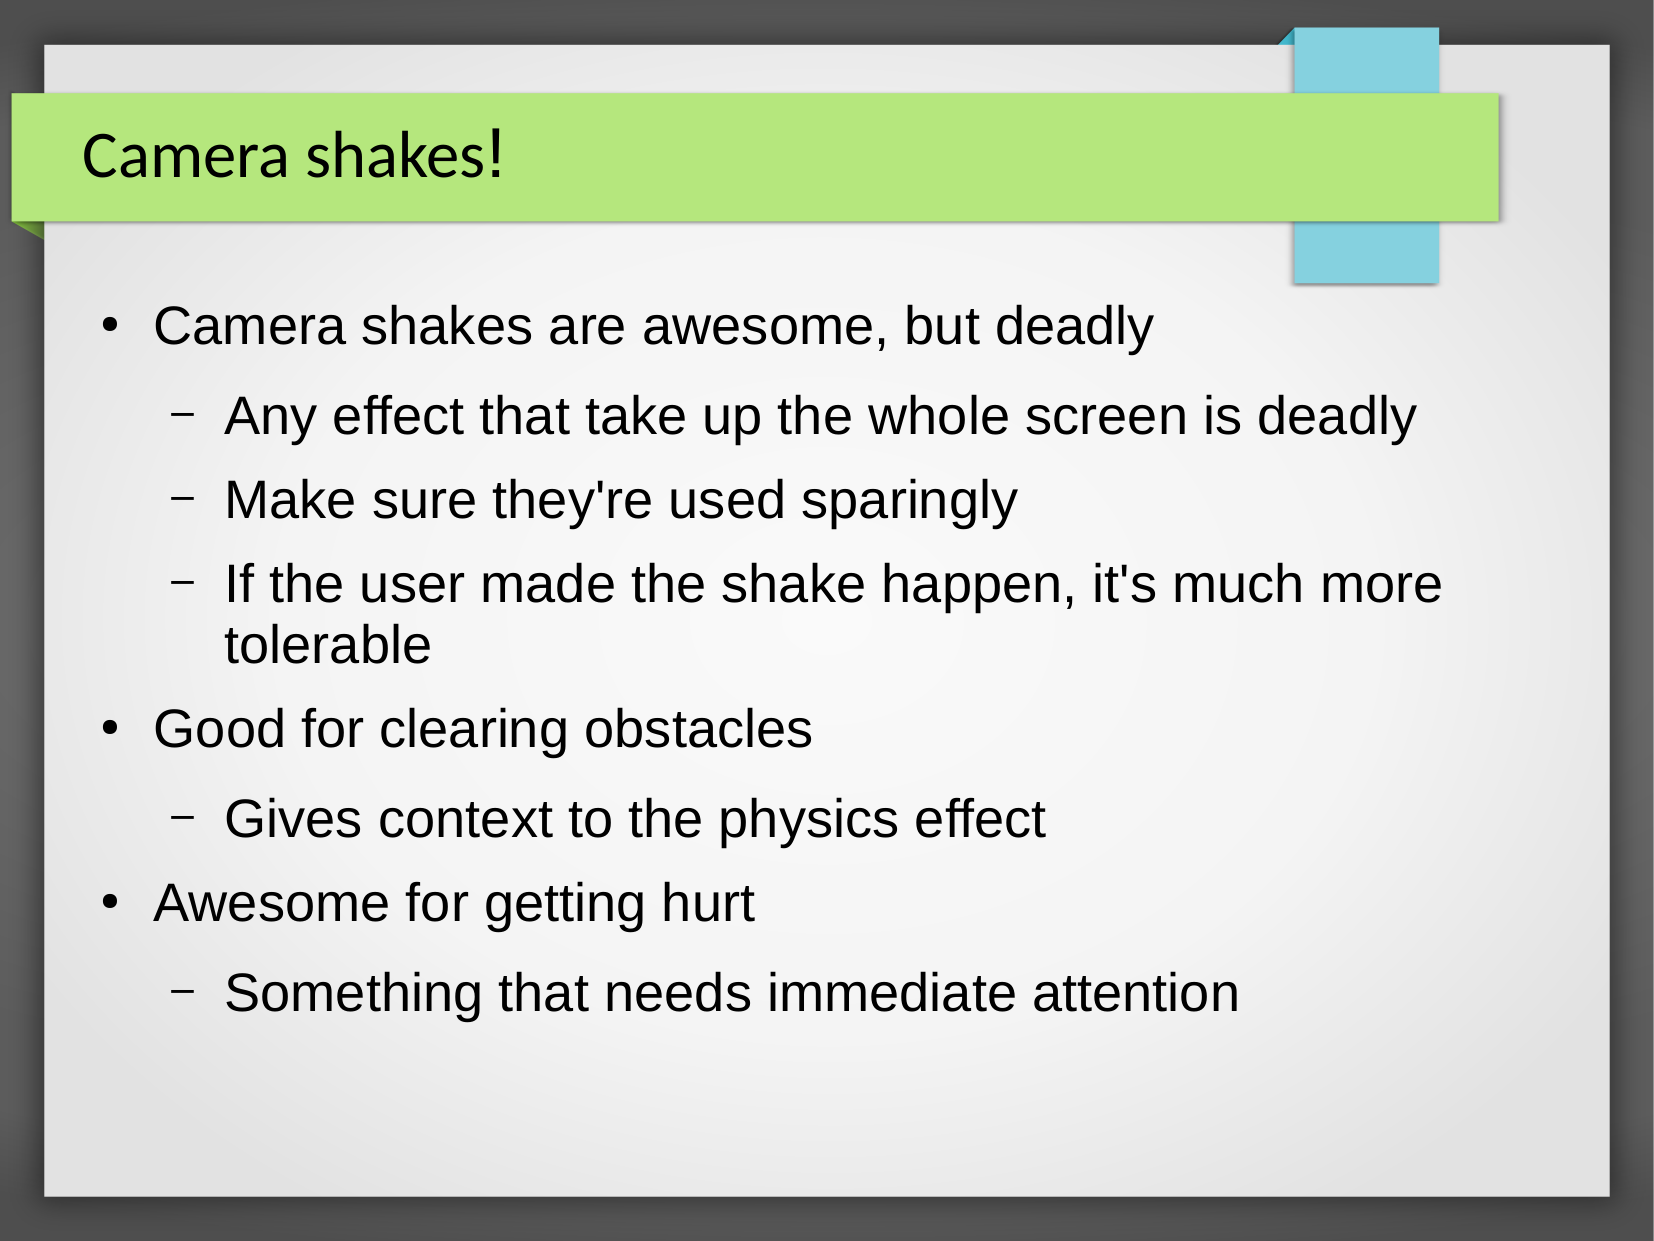

# Camera shakes!
Camera shakes are awesome, but deadly
Any effect that take up the whole screen is deadly
Make sure they're used sparingly
If the user made the shake happen, it's much more tolerable
Good for clearing obstacles
Gives context to the physics effect
Awesome for getting hurt
Something that needs immediate attention